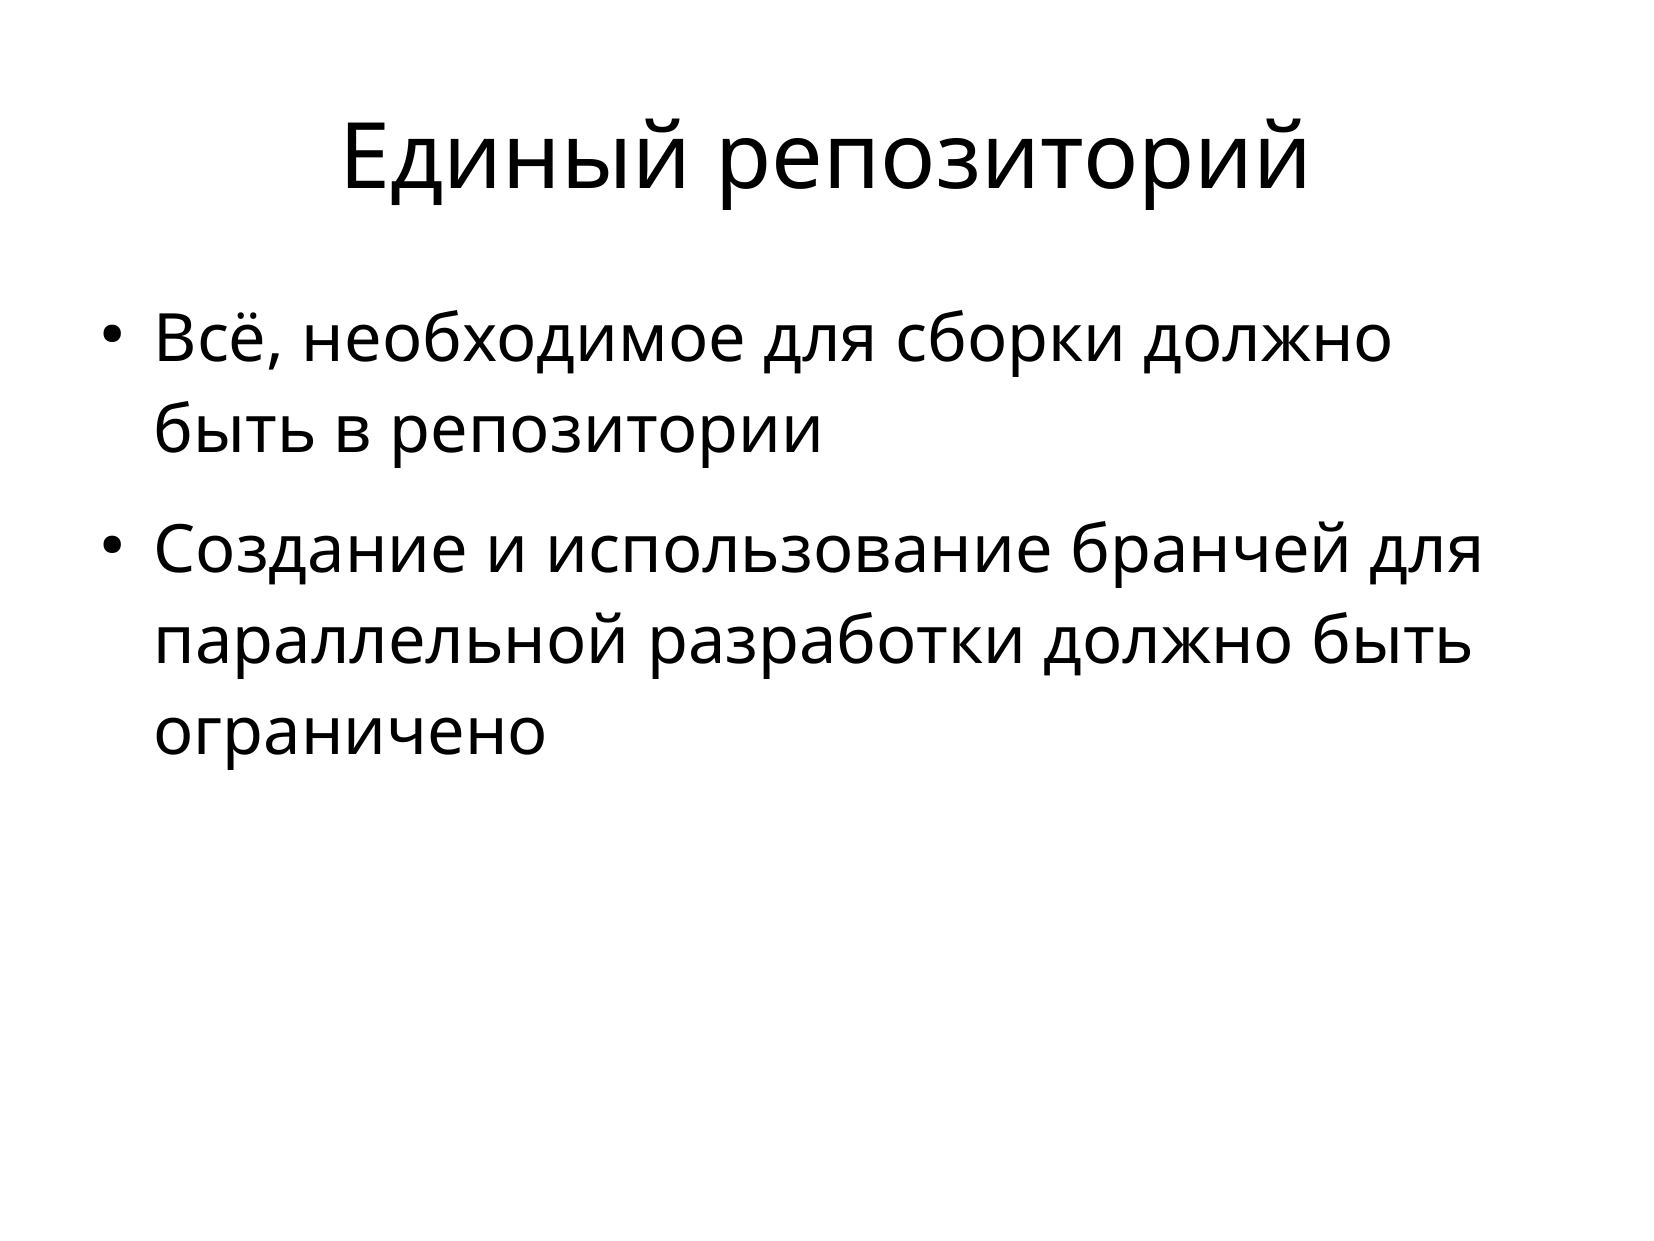

# Единый репозиторий
Всё, необходимое для сборки должно быть в репозитории
Создание и использование бранчей для параллельной разработки должно быть ограничено